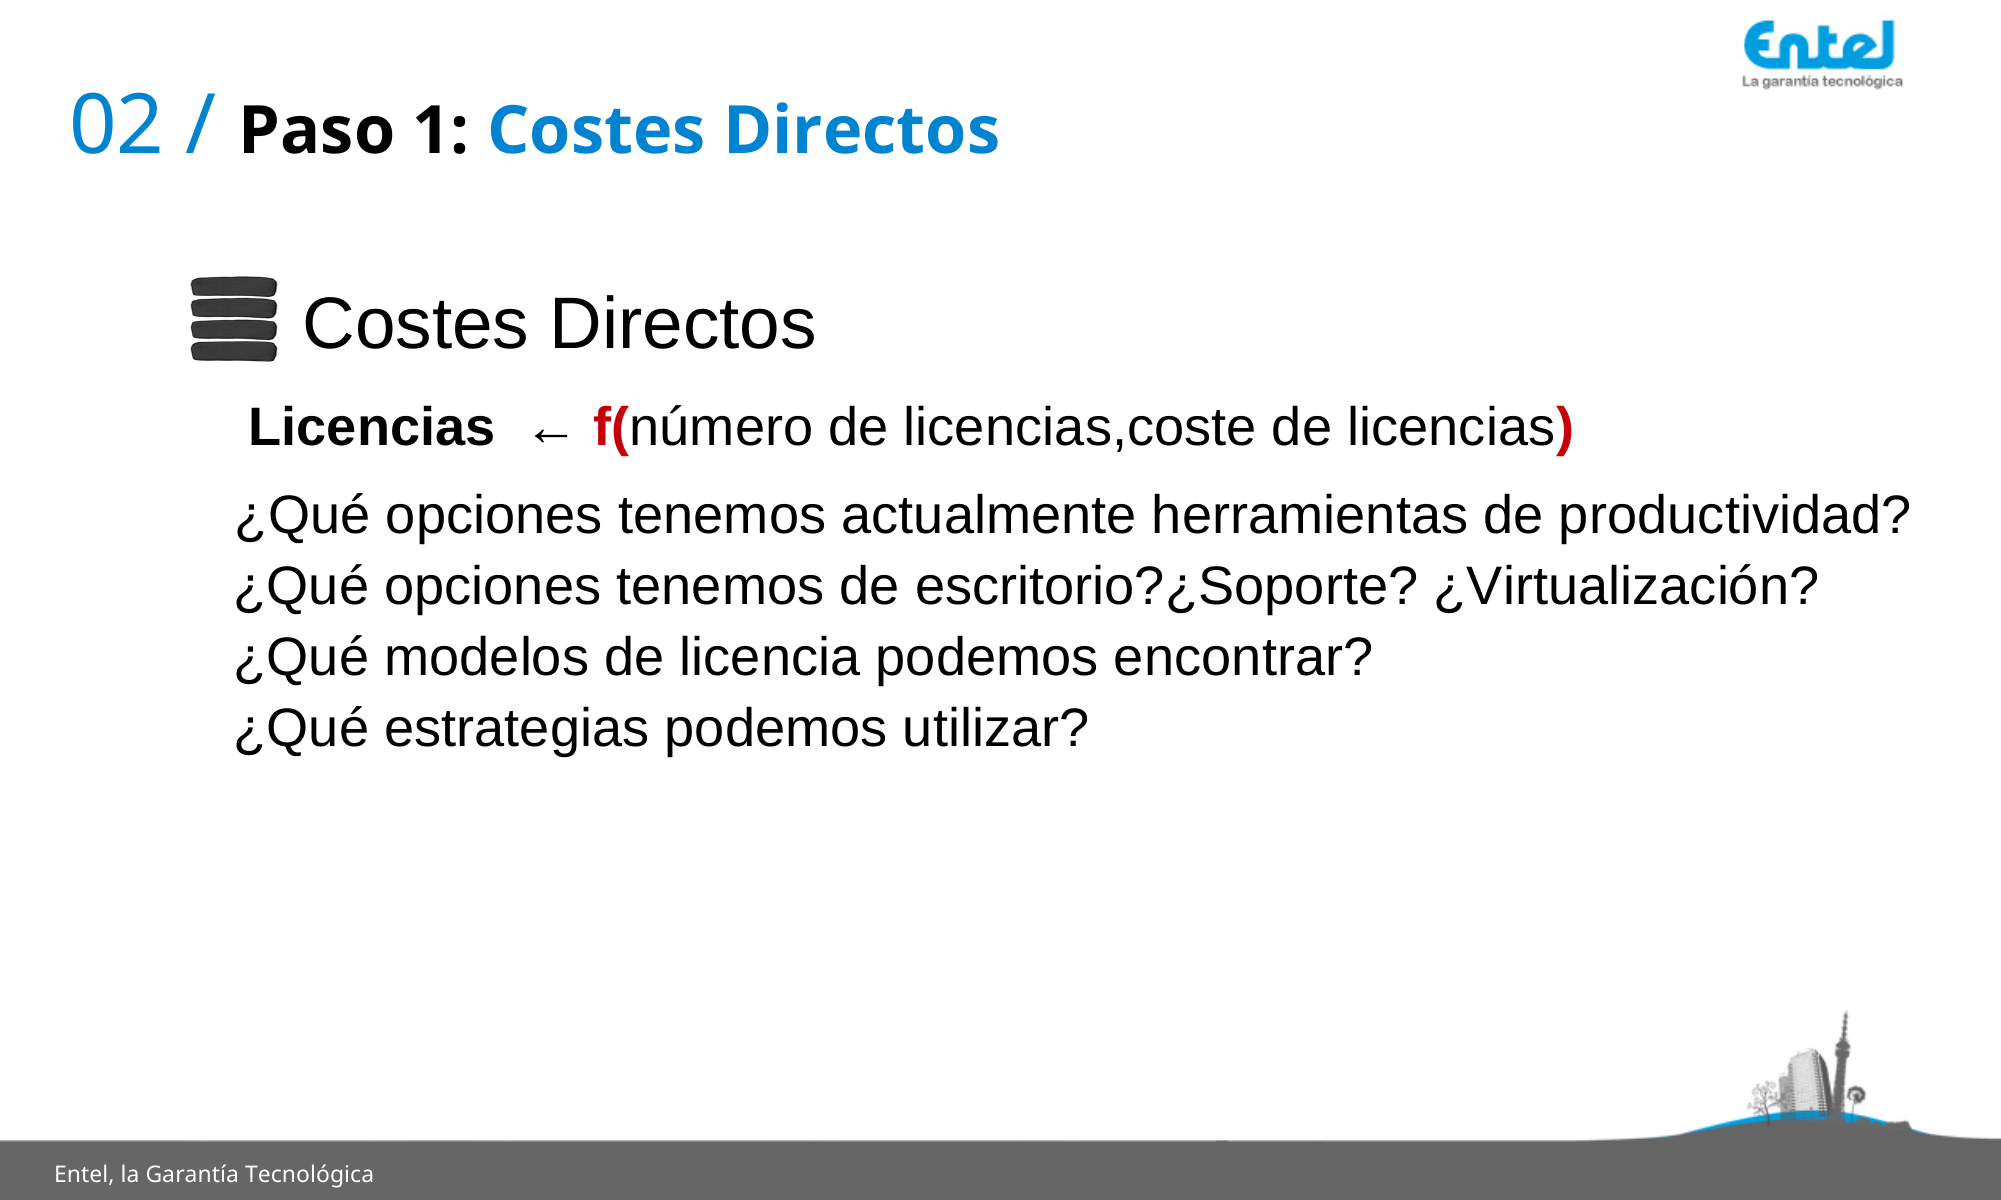

02 / Paso 1: Costes Directos
Costes Directos
Licencias
← f(número de licencias,coste de licencias)
¿Qué opciones tenemos actualmente herramientas de productividad?
¿Qué opciones tenemos de escritorio?¿Soporte? ¿Virtualización?
¿Qué modelos de licencia podemos encontrar?
¿Qué estrategias podemos utilizar?
Entel, la Garantía Tecnológica